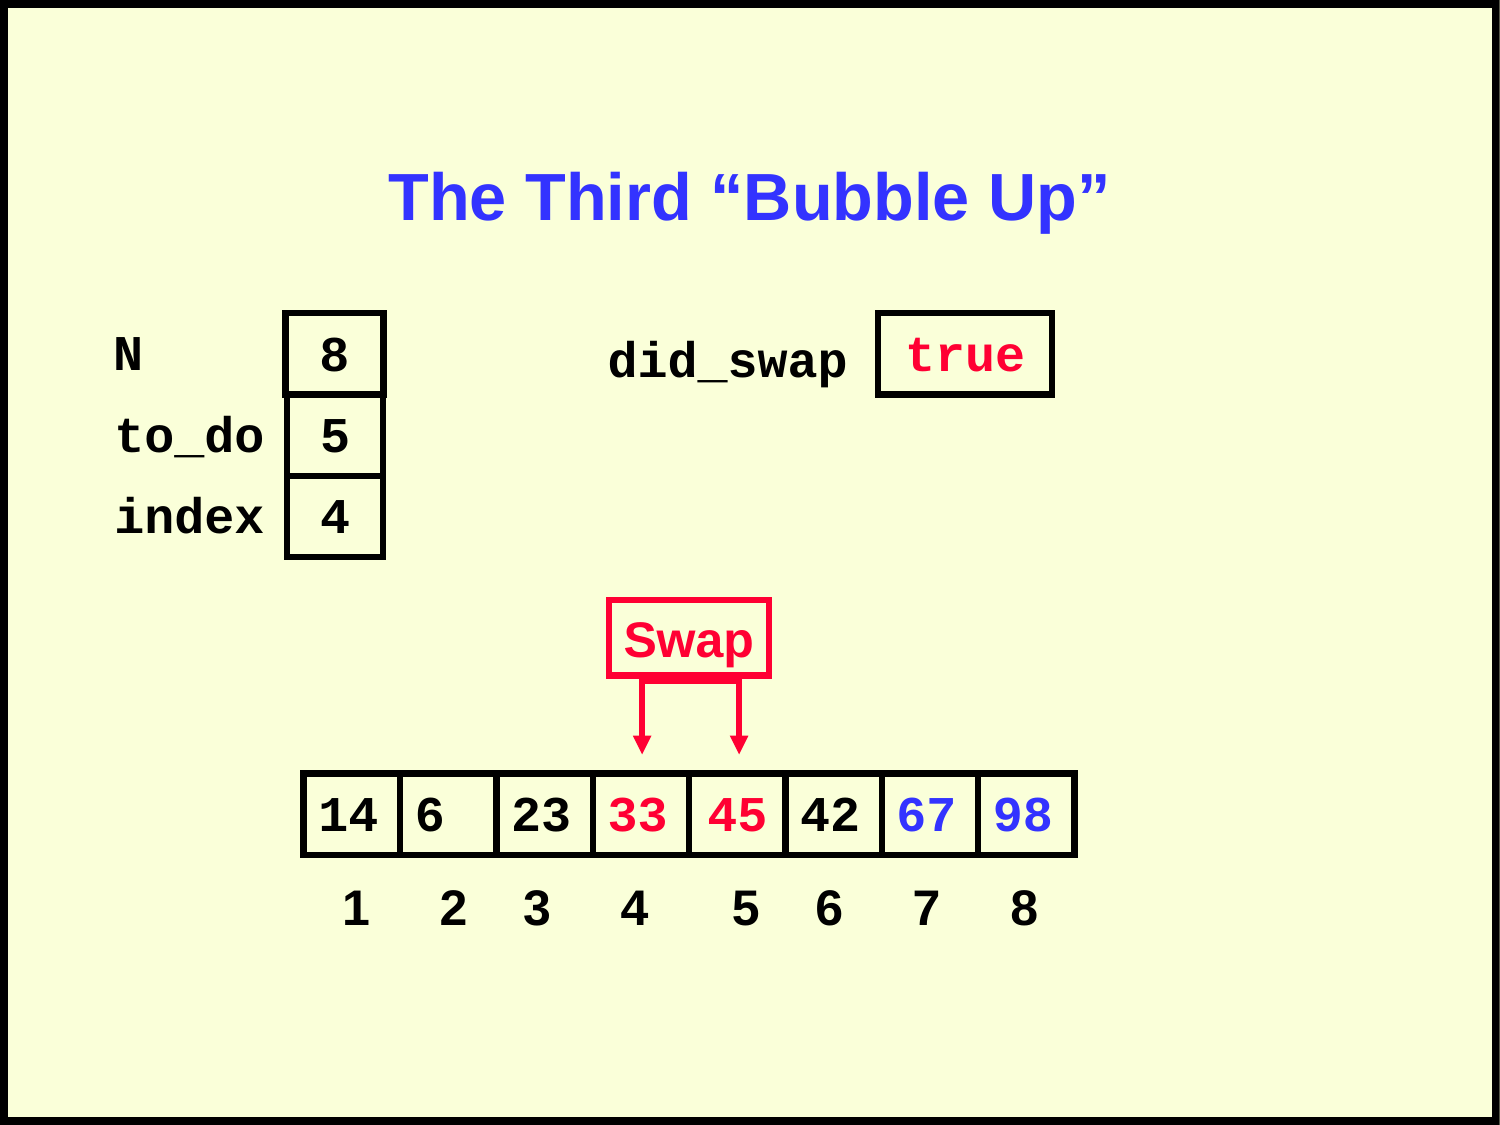

# The Third “Bubble Up”
N
8
true
did_swap
to_do
5
index
4
Swap
14
6
23
33
45
42
67
98
1 2 3 4 5 6 7 8